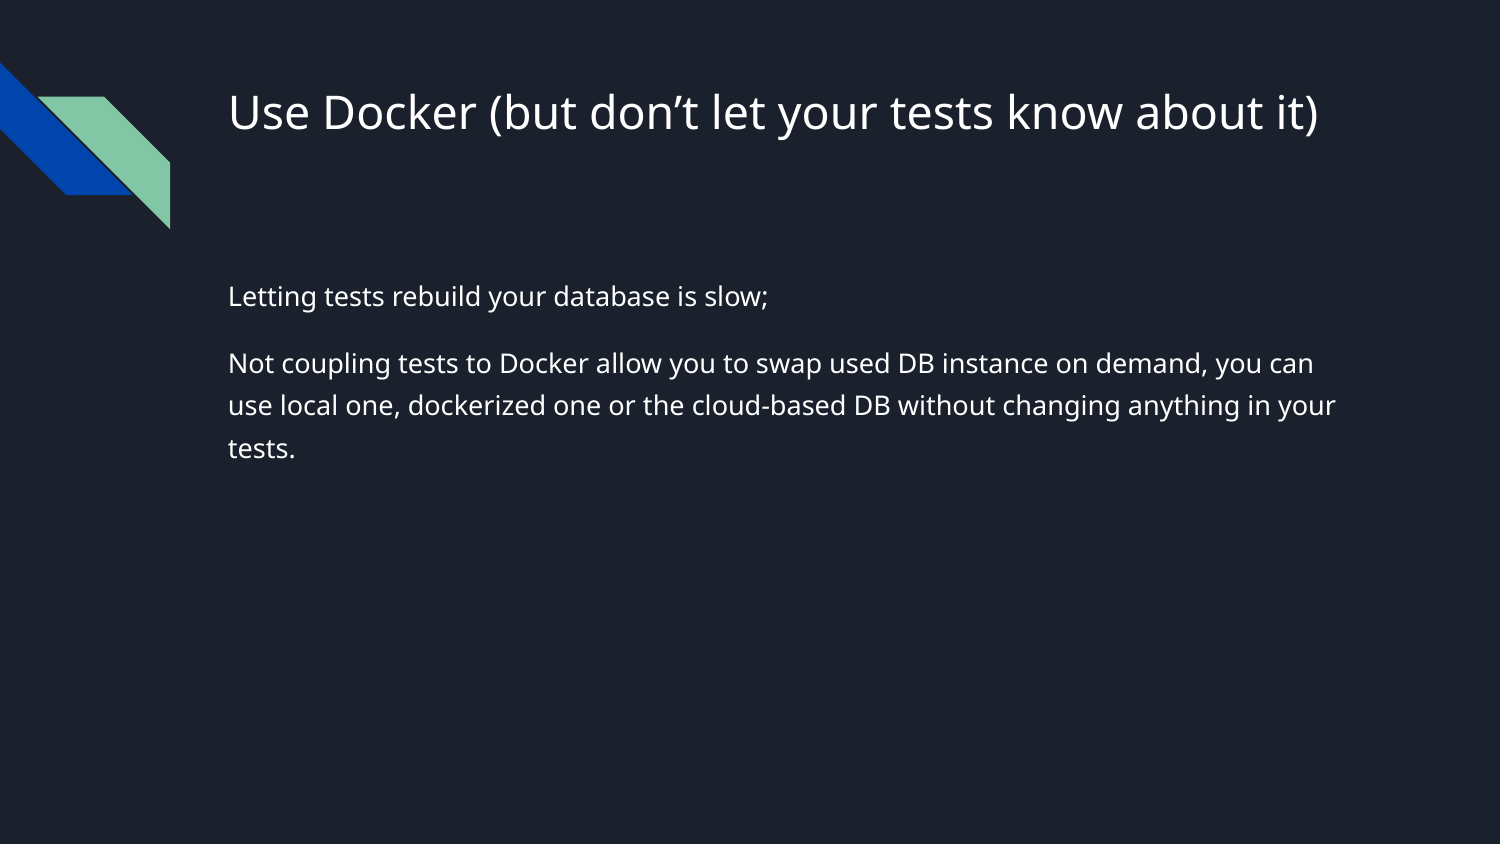

# Use Docker (but don’t let your tests know about it)
Letting tests rebuild your database is slow;
Not coupling tests to Docker allow you to swap used DB instance on demand, you can use local one, dockerized one or the cloud-based DB without changing anything in your tests.